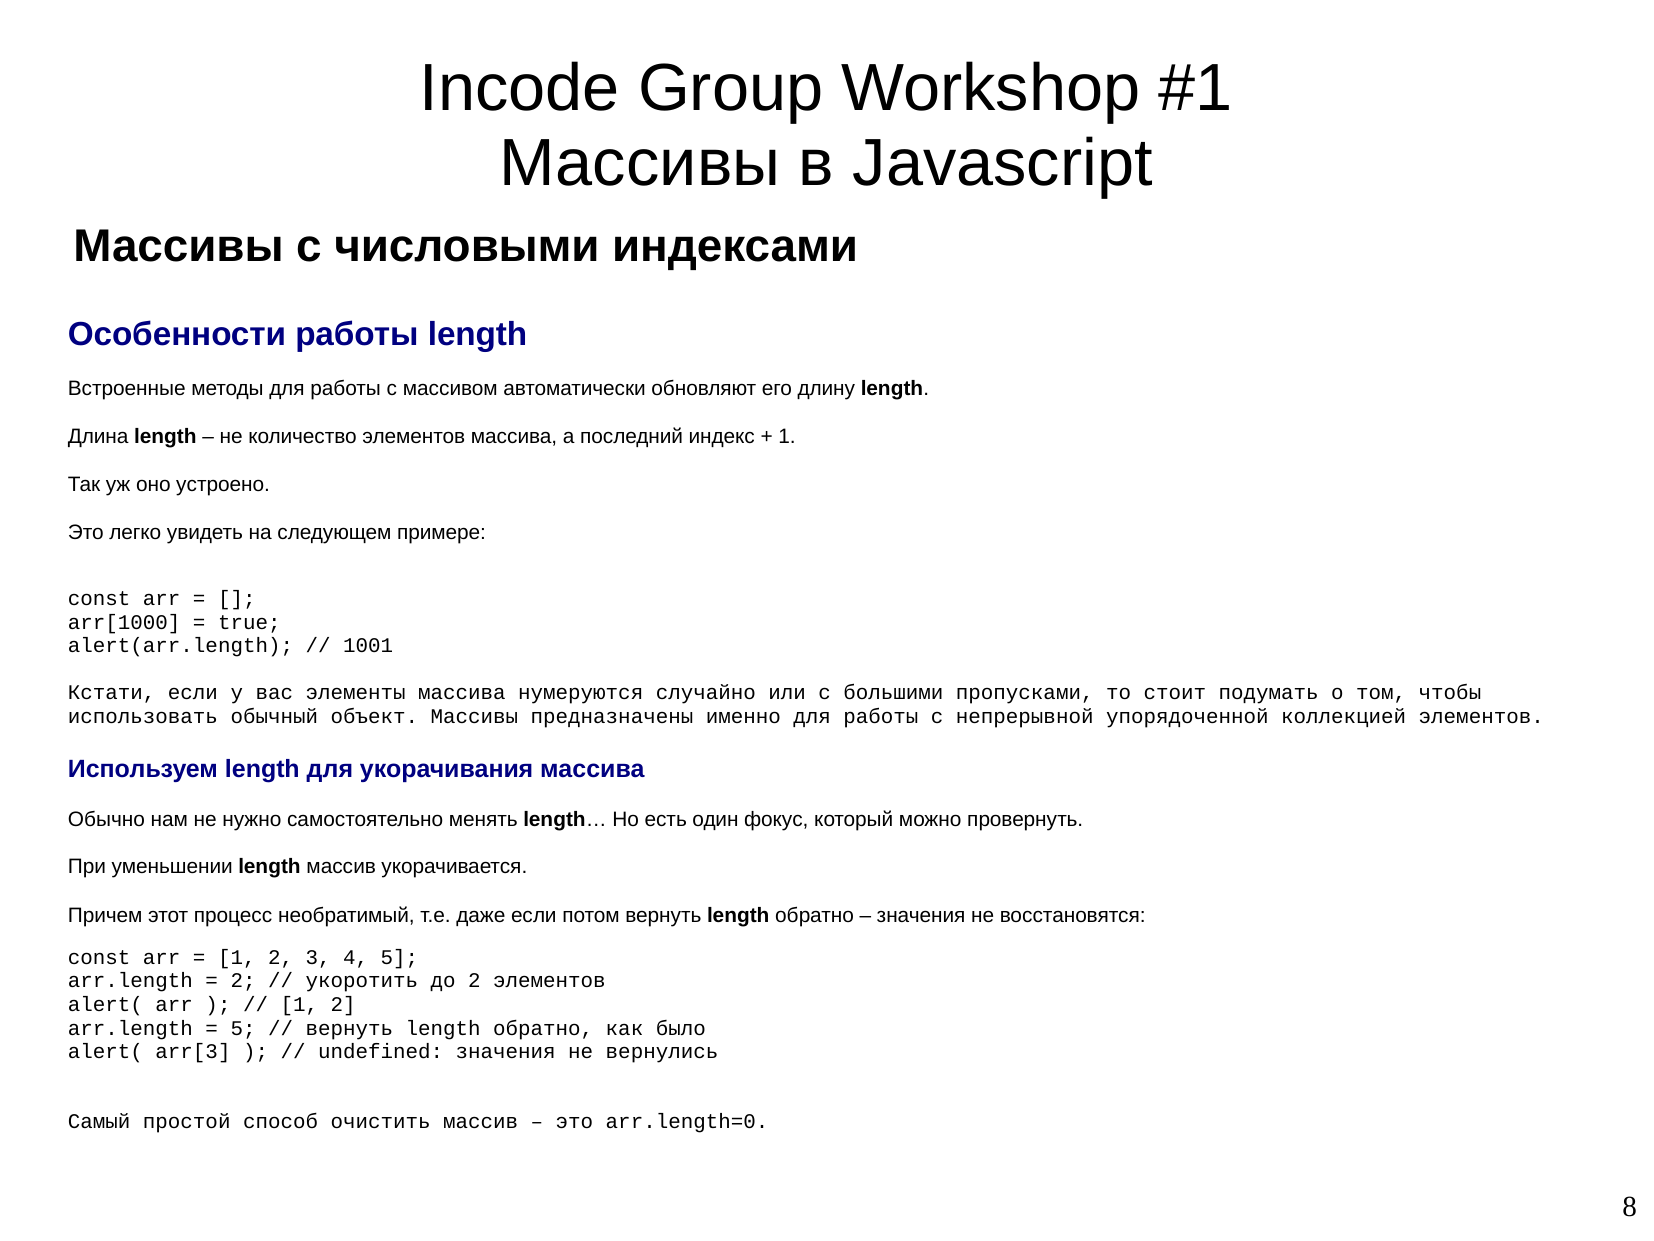

# Incode Group Workshop #1 Массивы в Javascript
Массивы с числовыми индексами
Особенности работы length
Встроенные методы для работы с массивом автоматически обновляют его длину length.
Длина length – не количество элементов массива, а последний индекс + 1.
Так уж оно устроено.
Это легко увидеть на следующем примере:
const arr = [];
arr[1000] = true;
alert(arr.length); // 1001
Кстати, если у вас элементы массива нумеруются случайно или с большими пропусками, то стоит подумать о том, чтобы использовать обычный объект. Массивы предназначены именно для работы с непрерывной упорядоченной коллекцией элементов.
Используем length для укорачивания массива
Обычно нам не нужно самостоятельно менять length… Но есть один фокус, который можно провернуть.
При уменьшении length массив укорачивается.
Причем этот процесс необратимый, т.е. даже если потом вернуть length обратно – значения не восстановятся:
const arr = [1, 2, 3, 4, 5];
arr.length = 2; // укоротить до 2 элементов
alert( arr ); // [1, 2]
arr.length = 5; // вернуть length обратно, как было
alert( arr[3] ); // undefined: значения не вернулись
Самый простой способ очистить массив – это arr.length=0.
8